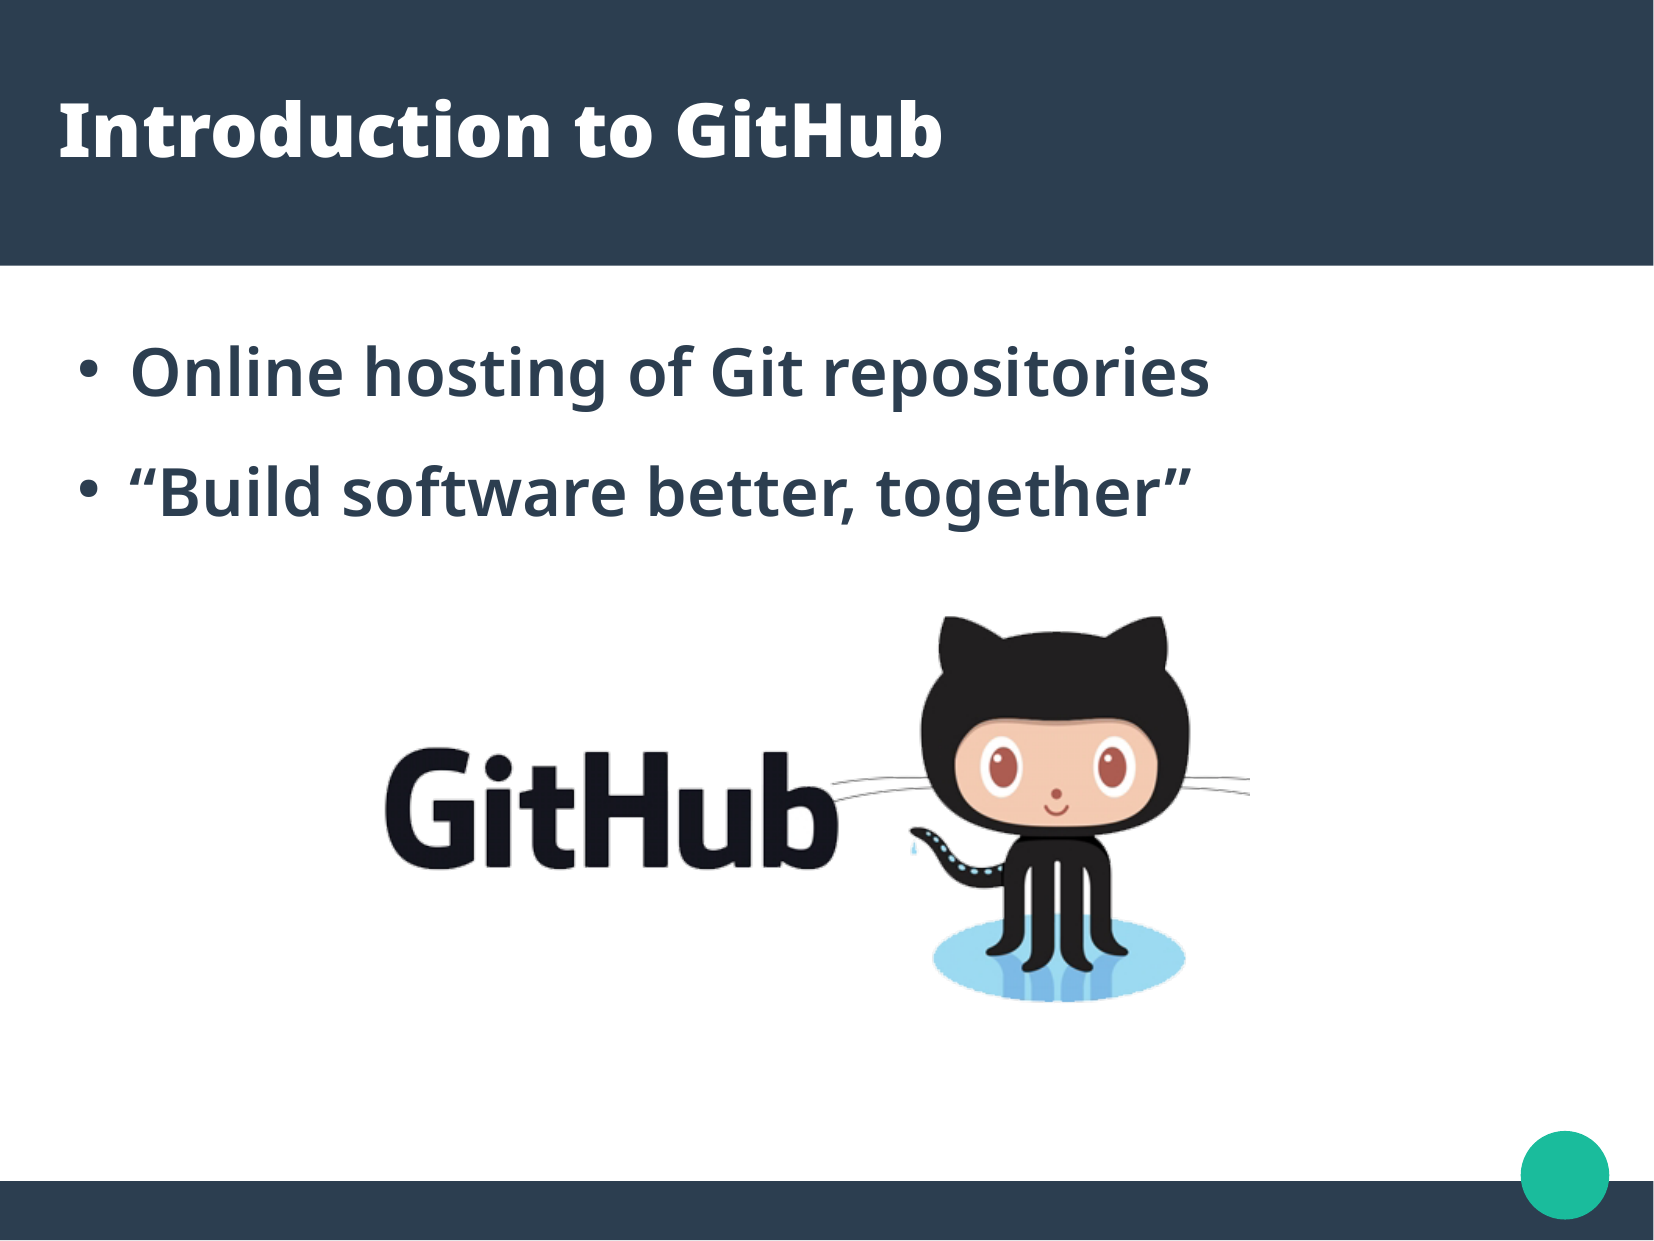

# Introduction to GitHub
Online hosting of Git repositories
“Build software better, together”